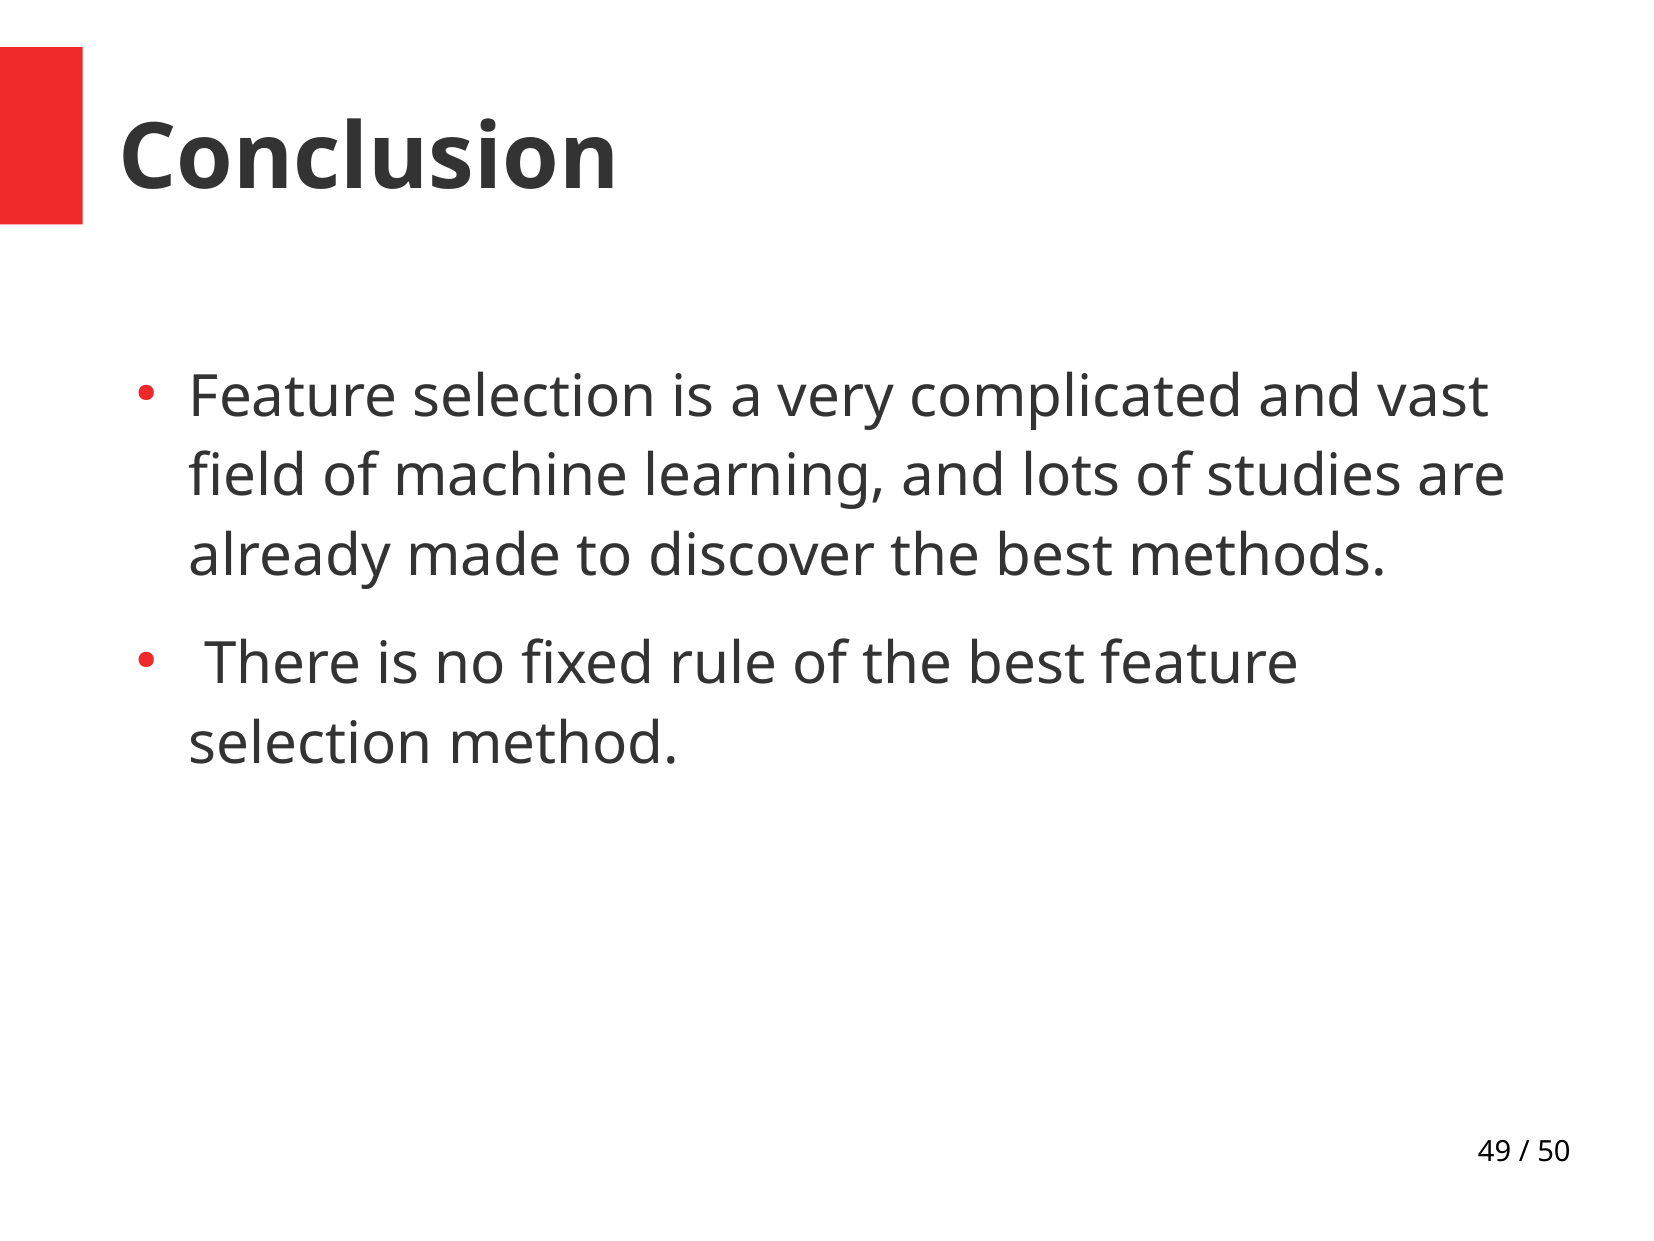

# Conclusion
Feature selection is a very complicated and vast field of machine learning, and lots of studies are already made to discover the best methods.
 There is no fixed rule of the best feature selection method.
49